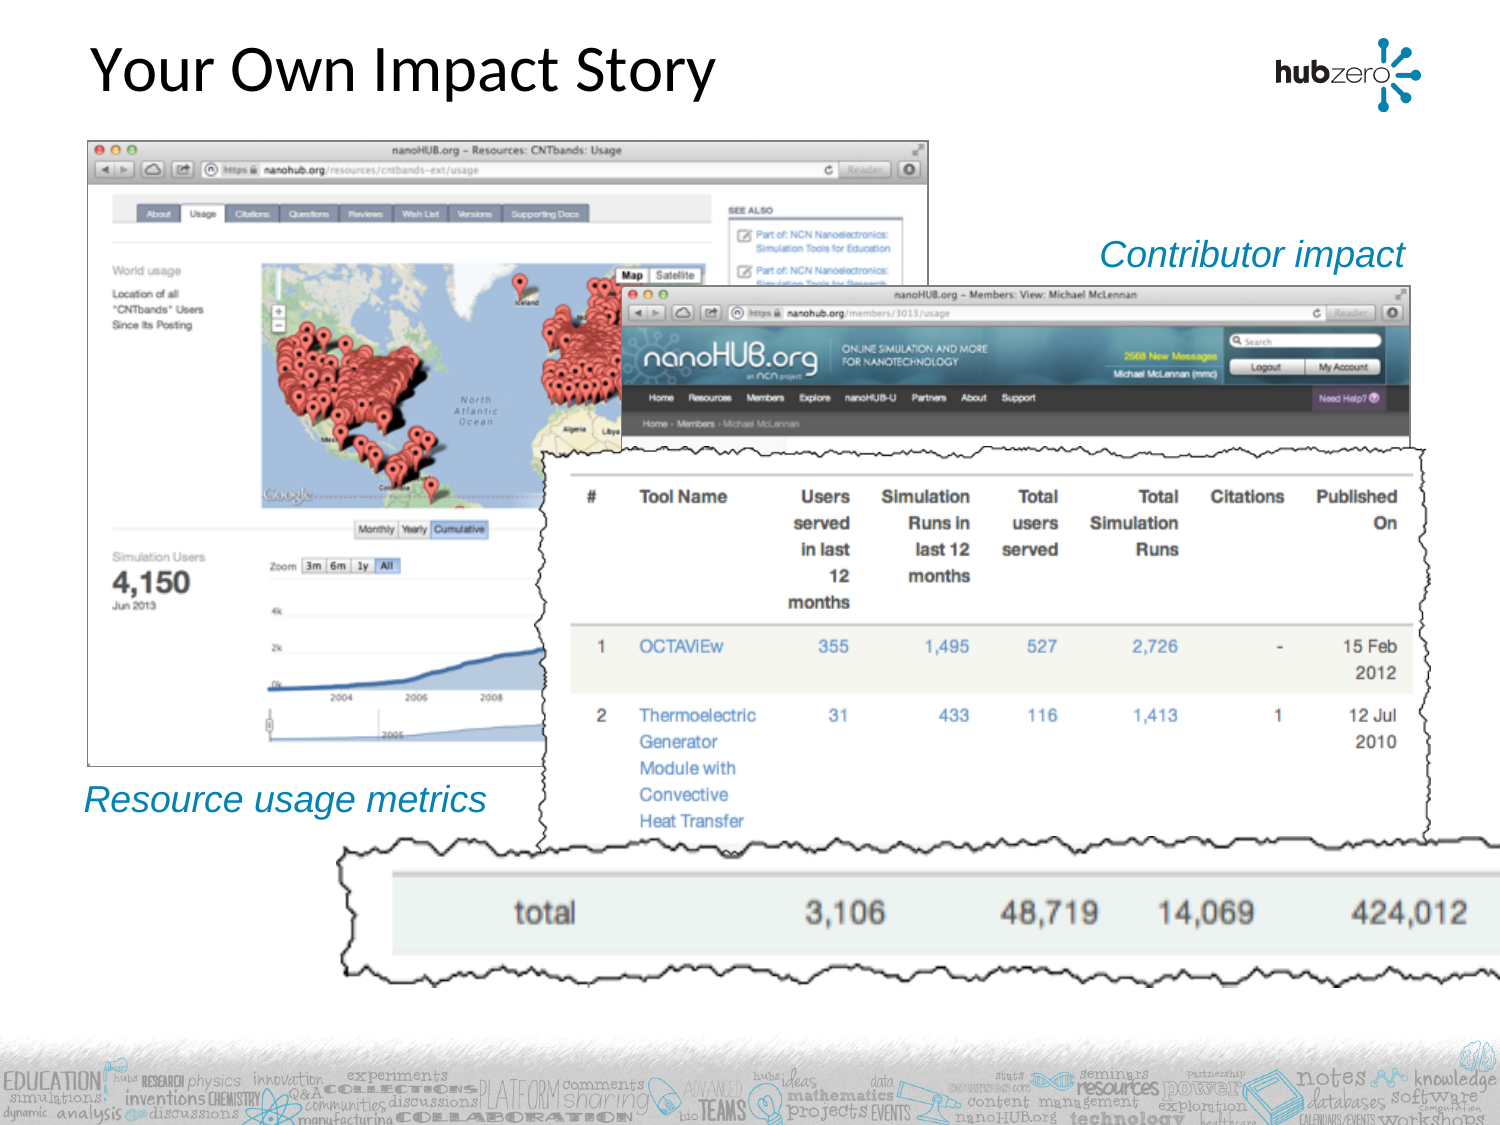

# Your Own Impact Story
Contributor impact
Resource usage metrics